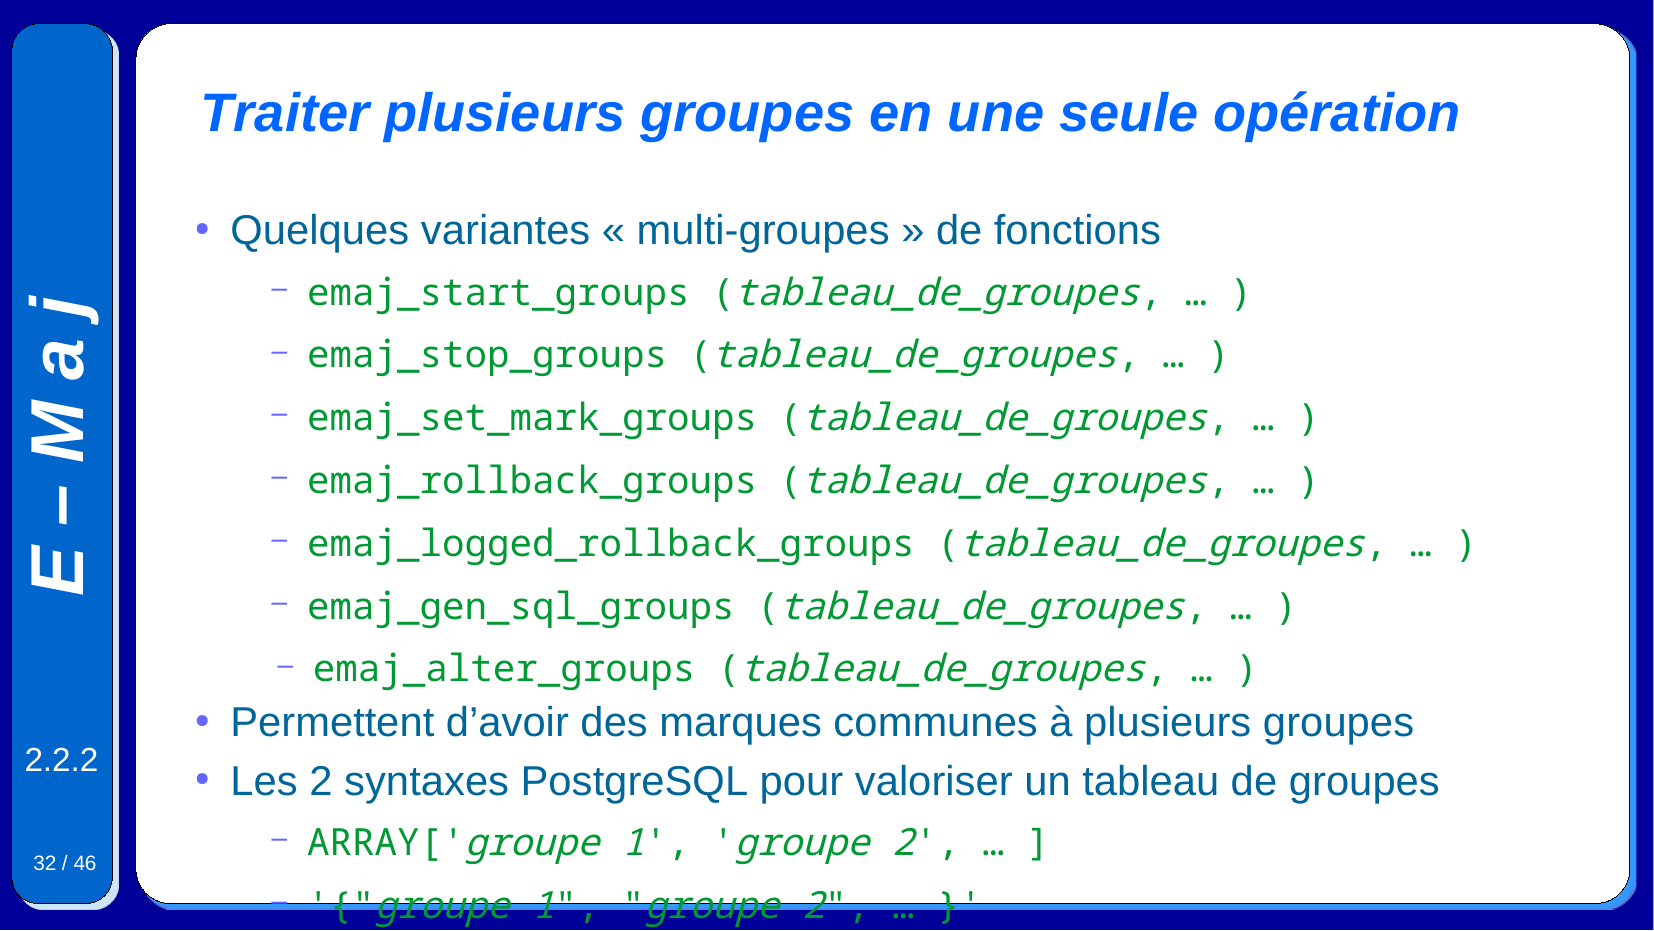

# Traiter plusieurs groupes en une seule opération
Quelques variantes « multi-groupes » de fonctions
emaj_start_groups (tableau_de_groupes, … )
emaj_stop_groups (tableau_de_groupes, … )
emaj_set_mark_groups (tableau_de_groupes, … )
emaj_rollback_groups (tableau_de_groupes, … )
emaj_logged_rollback_groups (tableau_de_groupes, … )
emaj_gen_sql_groups (tableau_de_groupes, … )
emaj_alter_groups (tableau_de_groupes, … )
Permettent d’avoir des marques communes à plusieurs groupes
Les 2 syntaxes PostgreSQL pour valoriser un tableau de groupes
ARRAY['groupe 1', 'groupe 2', … ]
'{"groupe 1", "groupe 2", … }'